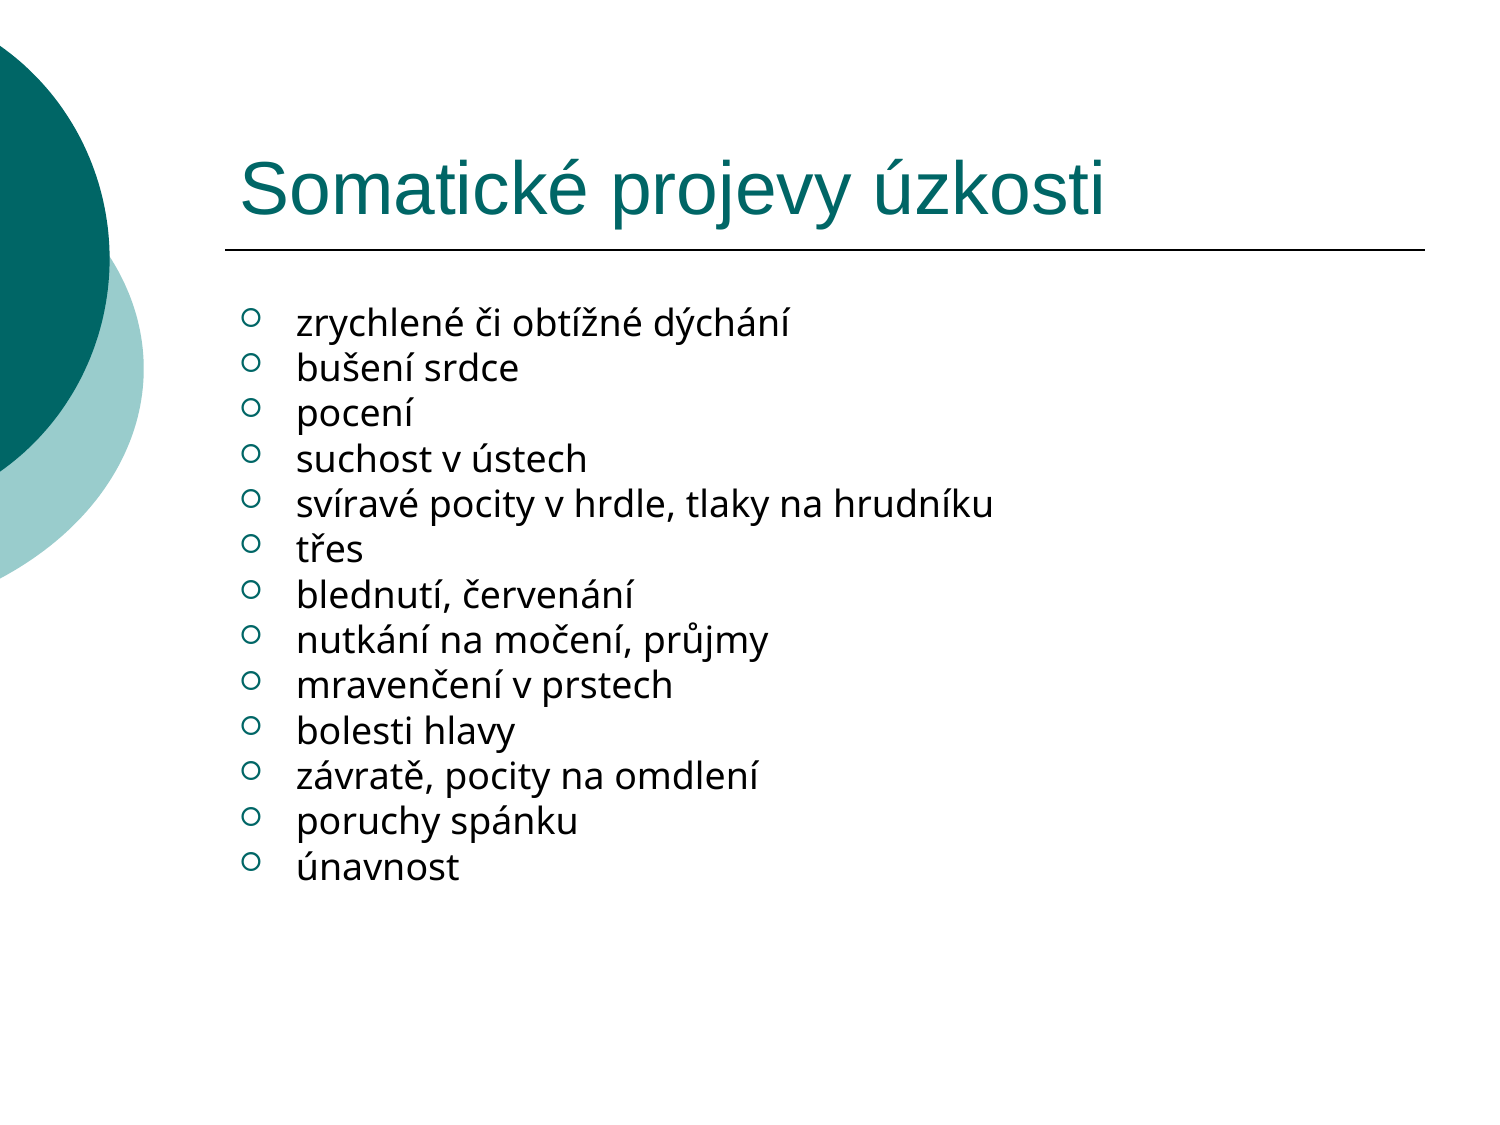

# Somatické projevy úzkosti
zrychlené či obtížné dýchání
bušení srdce
pocení
suchost v ústech
svíravé pocity v hrdle, tlaky na hrudníku
třes
blednutí, červenání
nutkání na močení, průjmy
mravenčení v prstech
bolesti hlavy
závratě, pocity na omdlení
poruchy spánku
únavnost